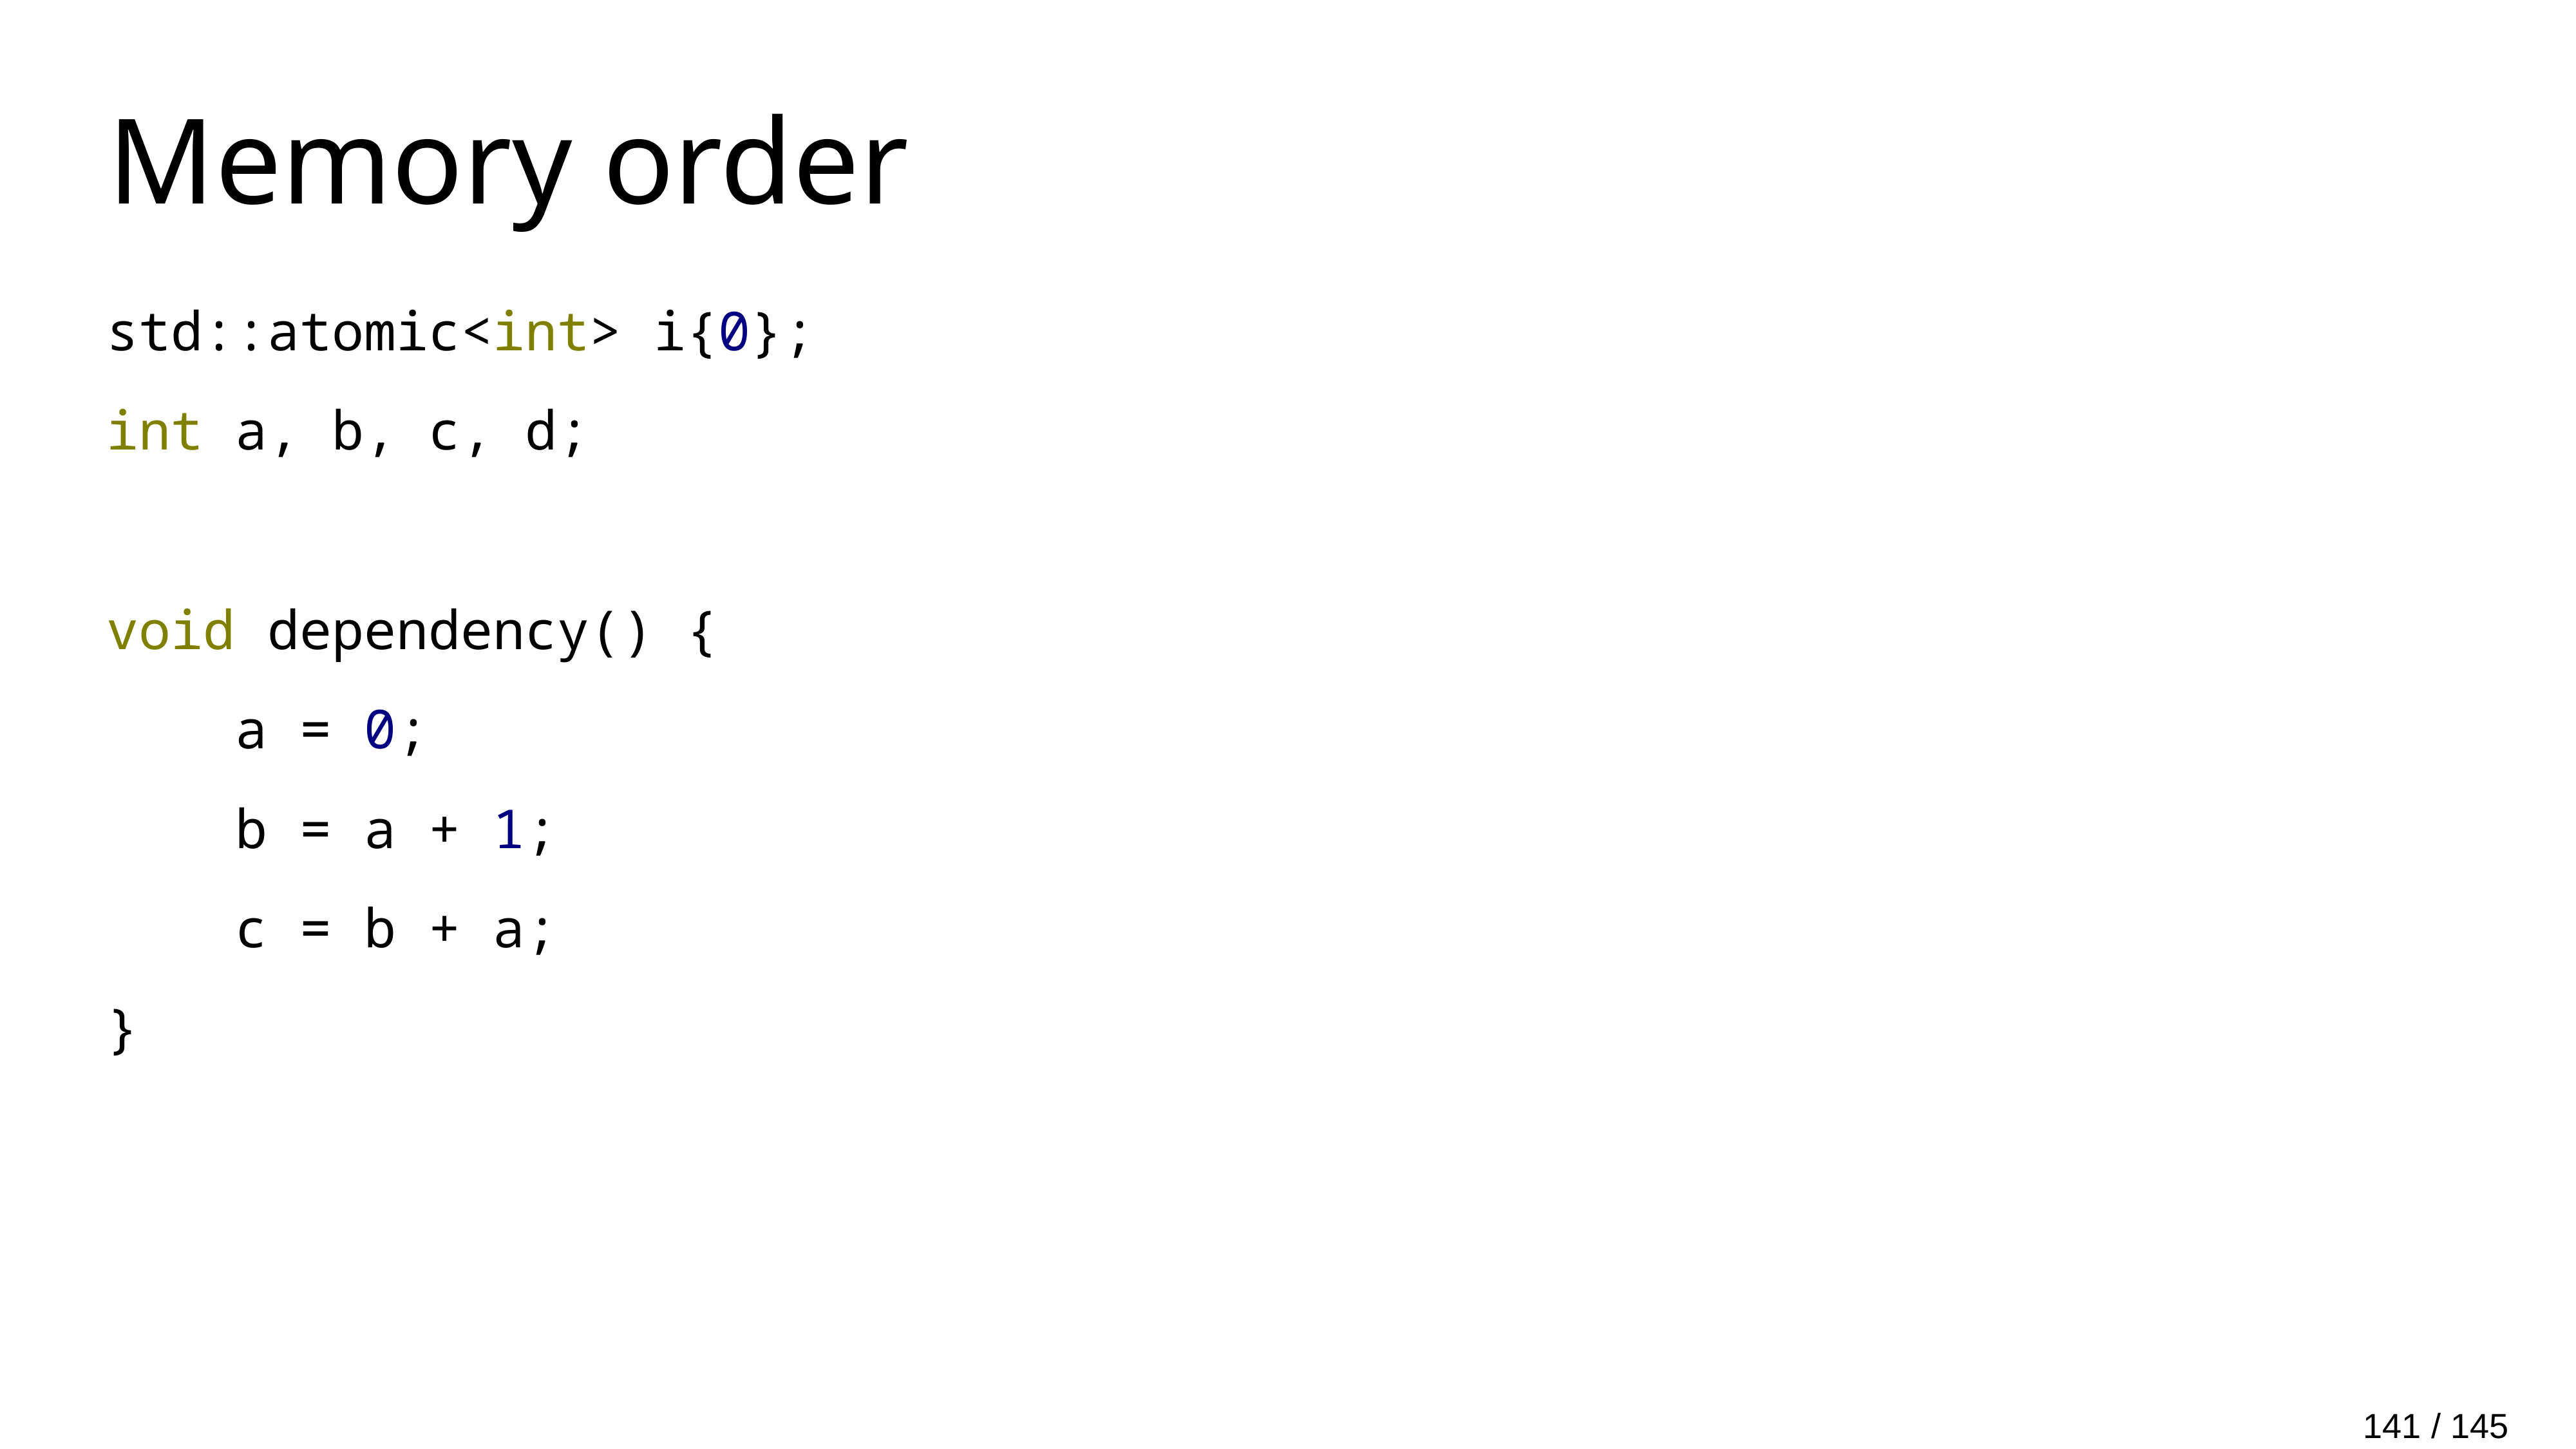

# Memory order
std::atomic<int> i{0};
int a, b, c, d;
void dependency() {
 a = 0;
 b = a + 1;
 c = b + a;
}